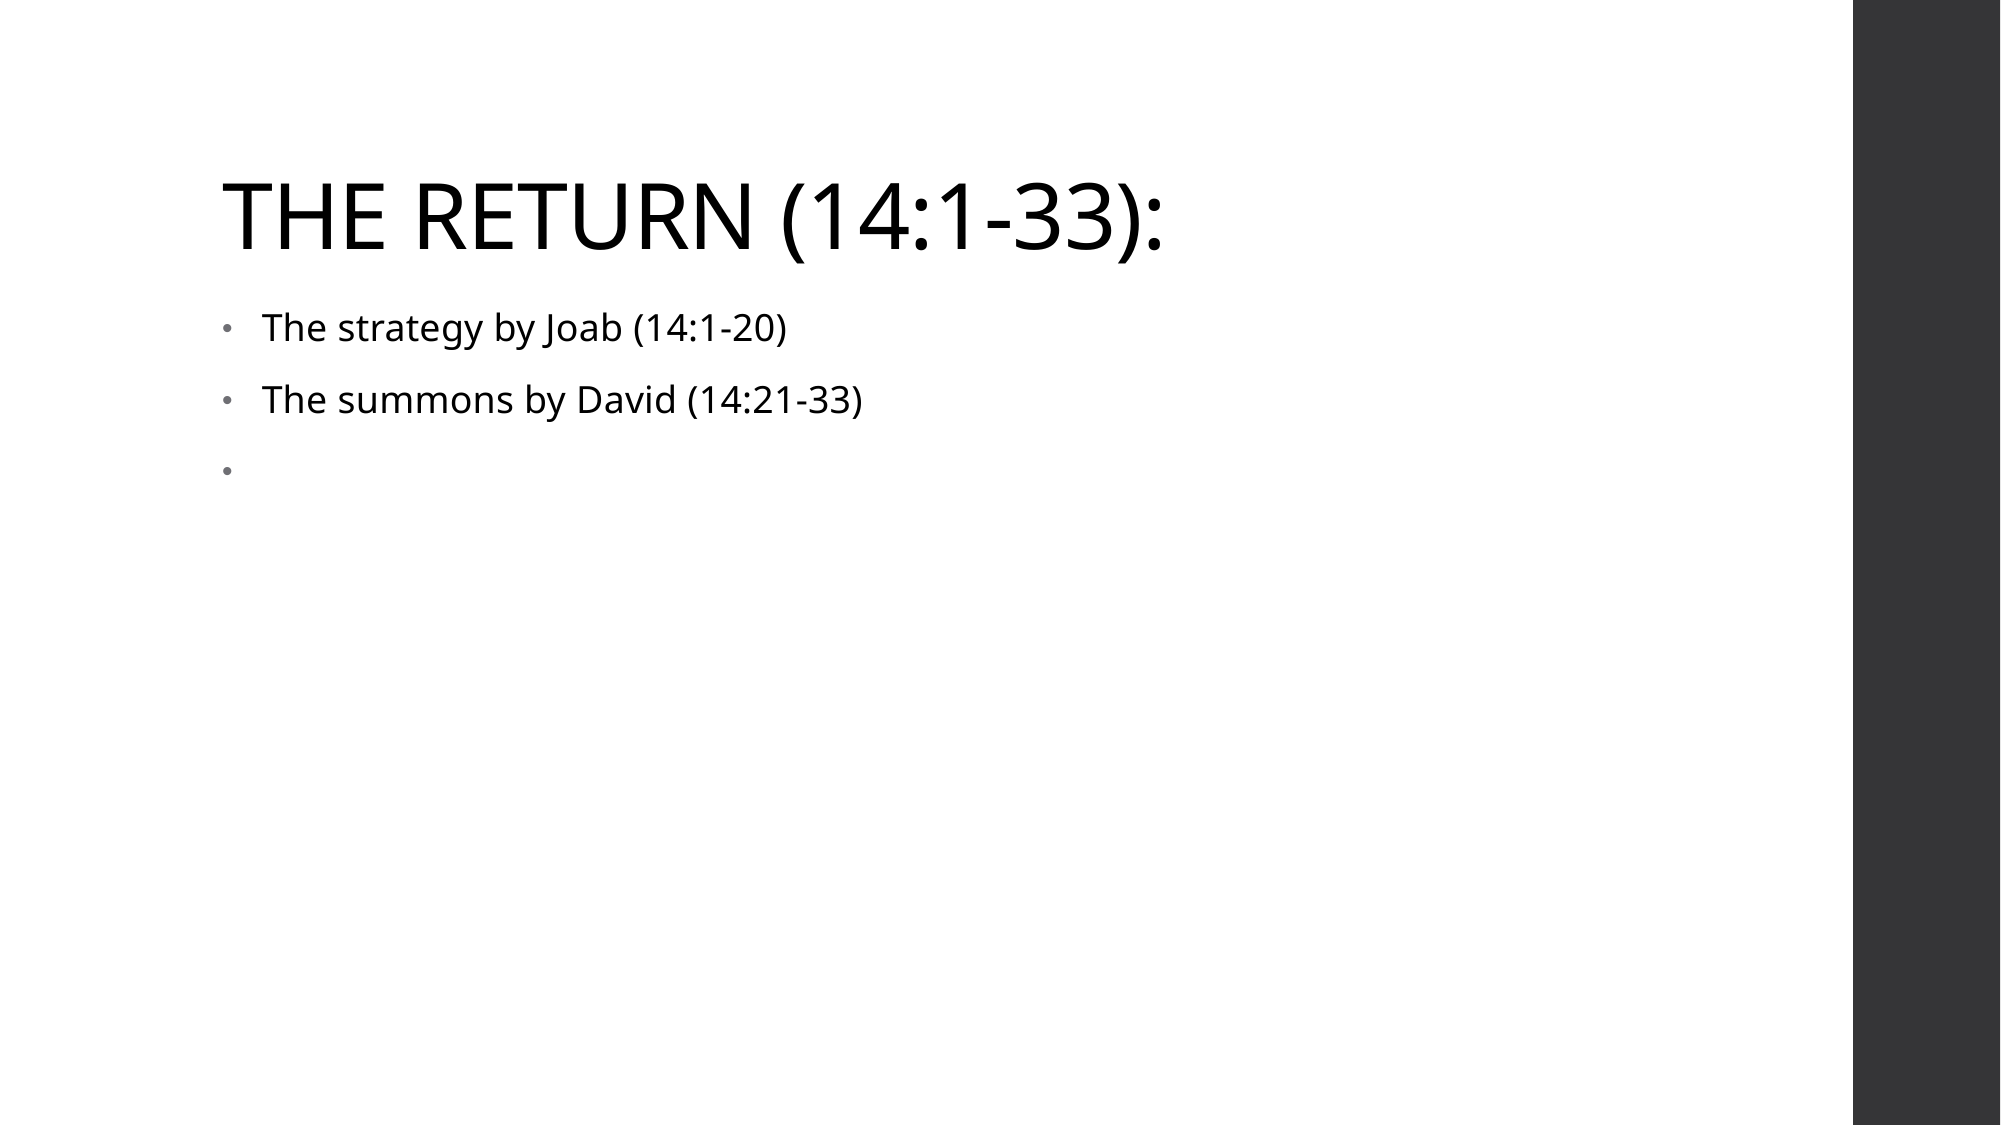

# THE RETURN (14:1-33):
 The strategy by Joab (14:1-20)
 The summons by David (14:21-33)